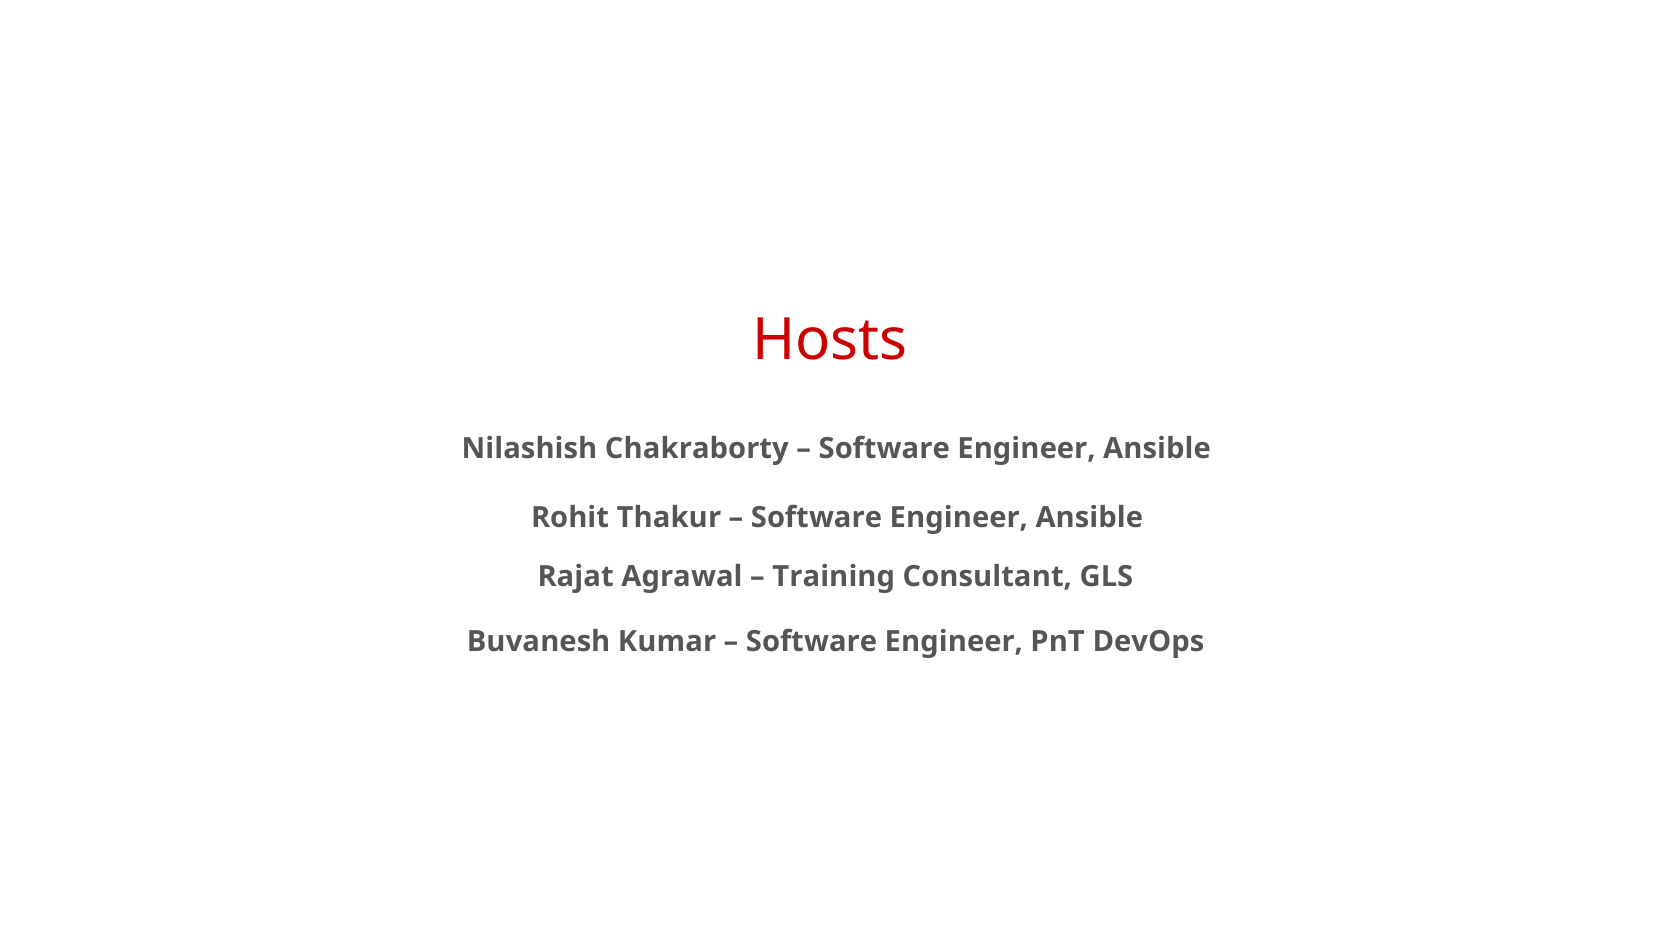

Hosts
Nilashish Chakraborty – Software Engineer, Ansible
Rohit Thakur – Software Engineer, Ansible
Rajat Agrawal – Training Consultant, GLS
Buvanesh Kumar – Software Engineer, PnT DevOps